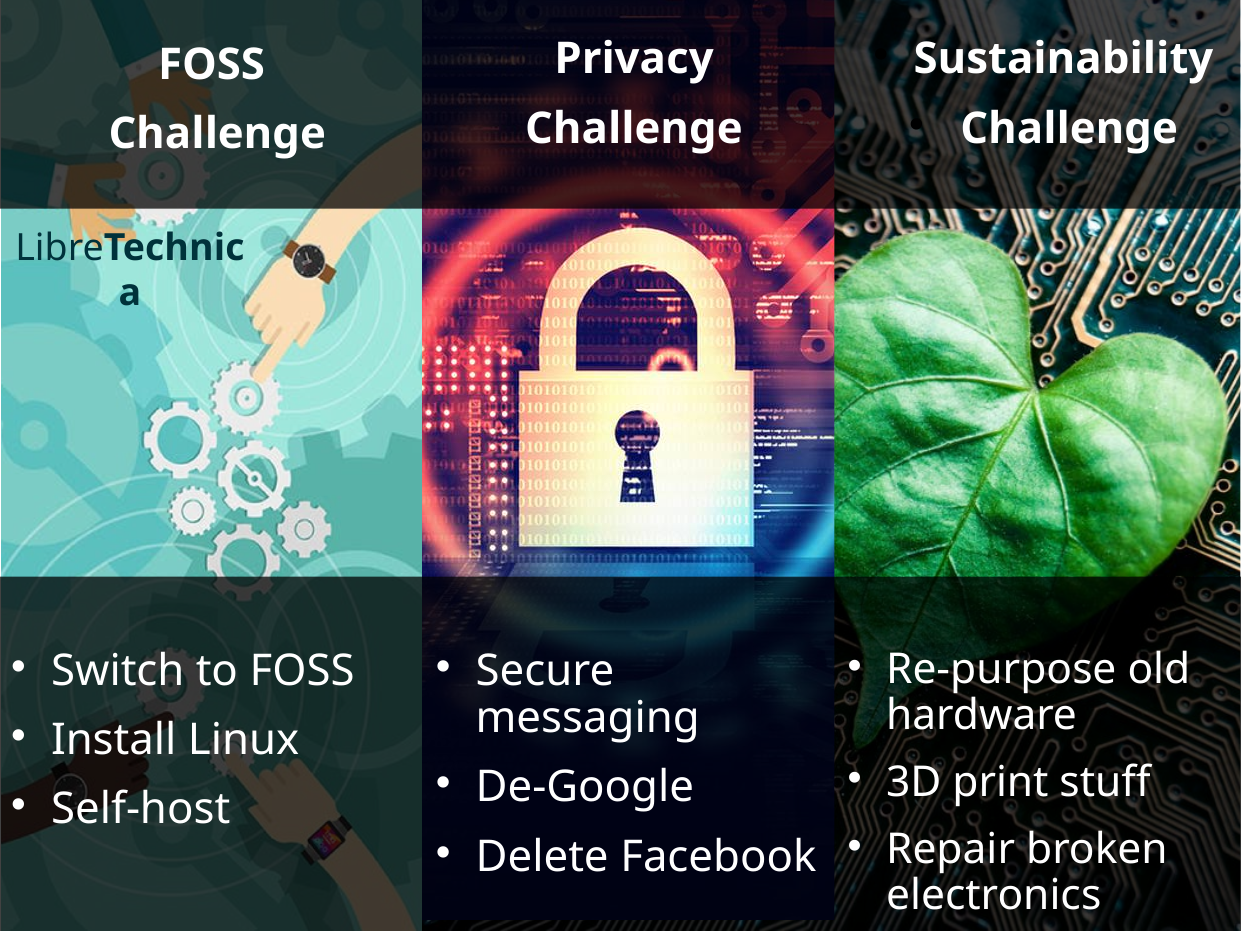

# FOSS
Challenge
Privacy
Challenge
Sustainability
 Challenge
LibreTechnica
Switch to FOSS
Install Linux
Self-host
Secure messaging
De-Google
Delete Facebook
Re-purpose old hardware
3D print stuff
Repair broken electronics